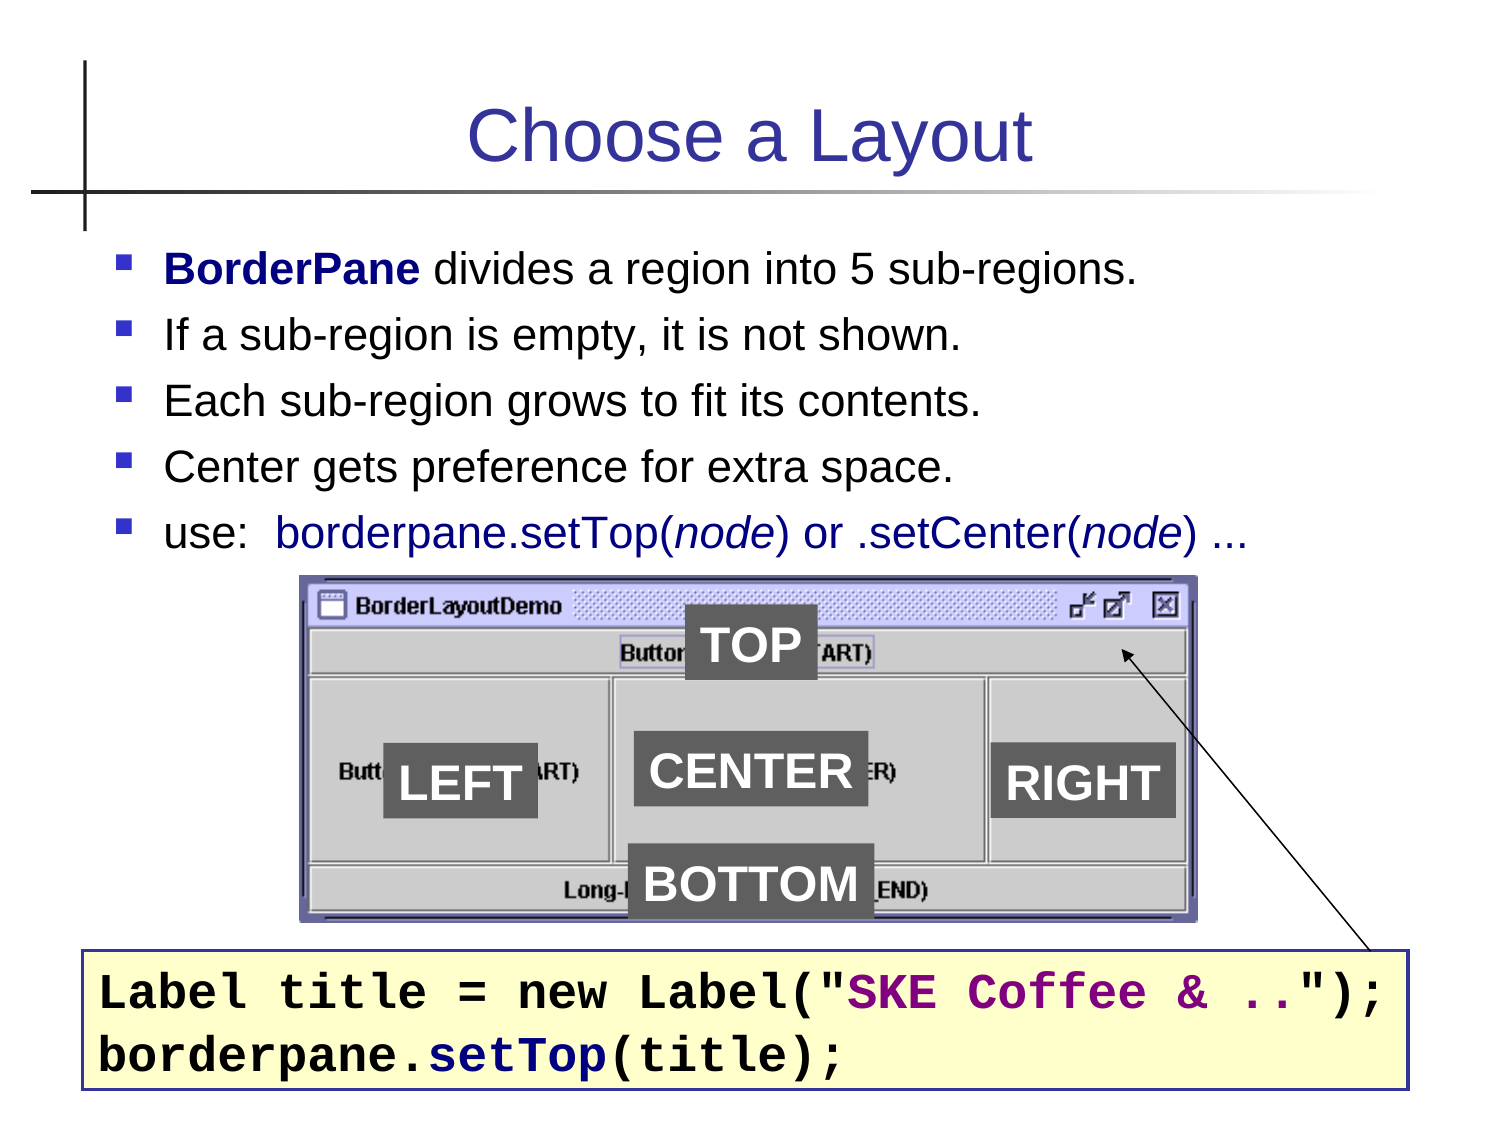

# Choose a Layout
BorderPane divides a region into 5 sub-regions.
If a sub-region is empty, it is not shown.
Each sub-region grows to fit its contents.
Center gets preference for extra space.
use: borderpane.setTop(node) or .setCenter(node) ...
TOP
CENTER
RIGHT
LEFT
BOTTOM
Label title = new Label("SKE Coffee & ..");
borderpane.setTop(title);